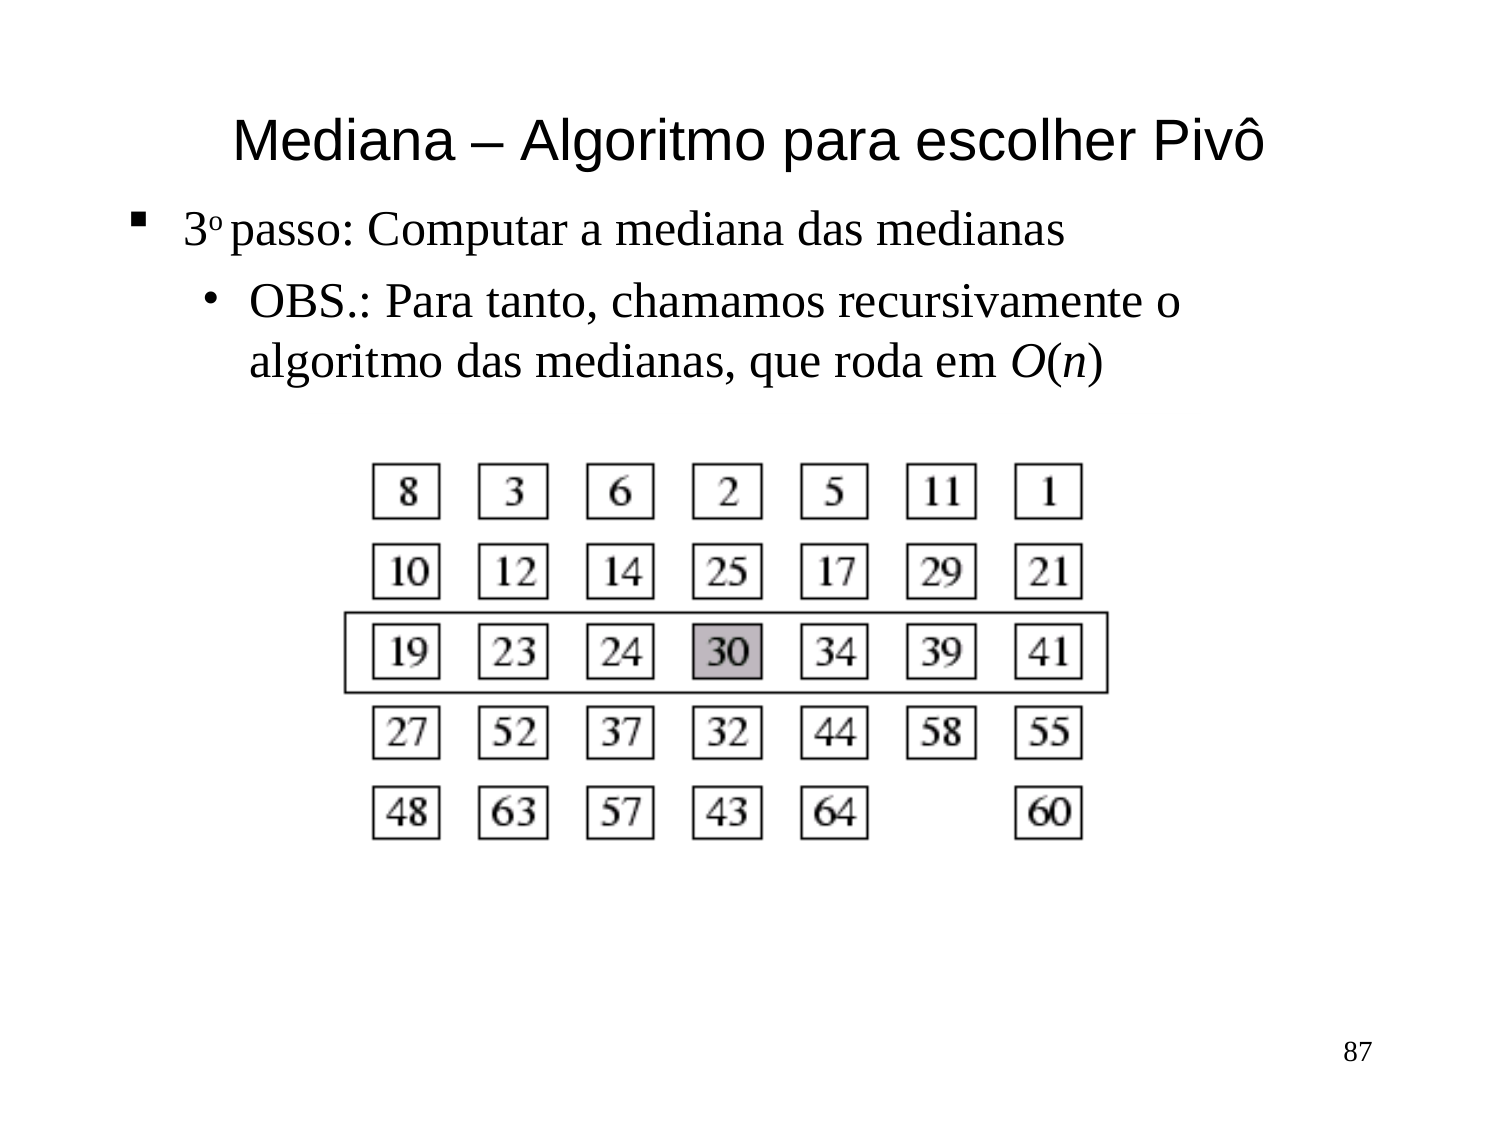

# Mediana – Algoritmo para escolher Pivô
3o passo: Computar a mediana das medianas
OBS.: Para tanto, chamamos recursivamente o algoritmo das medianas, que roda em O(n)
87